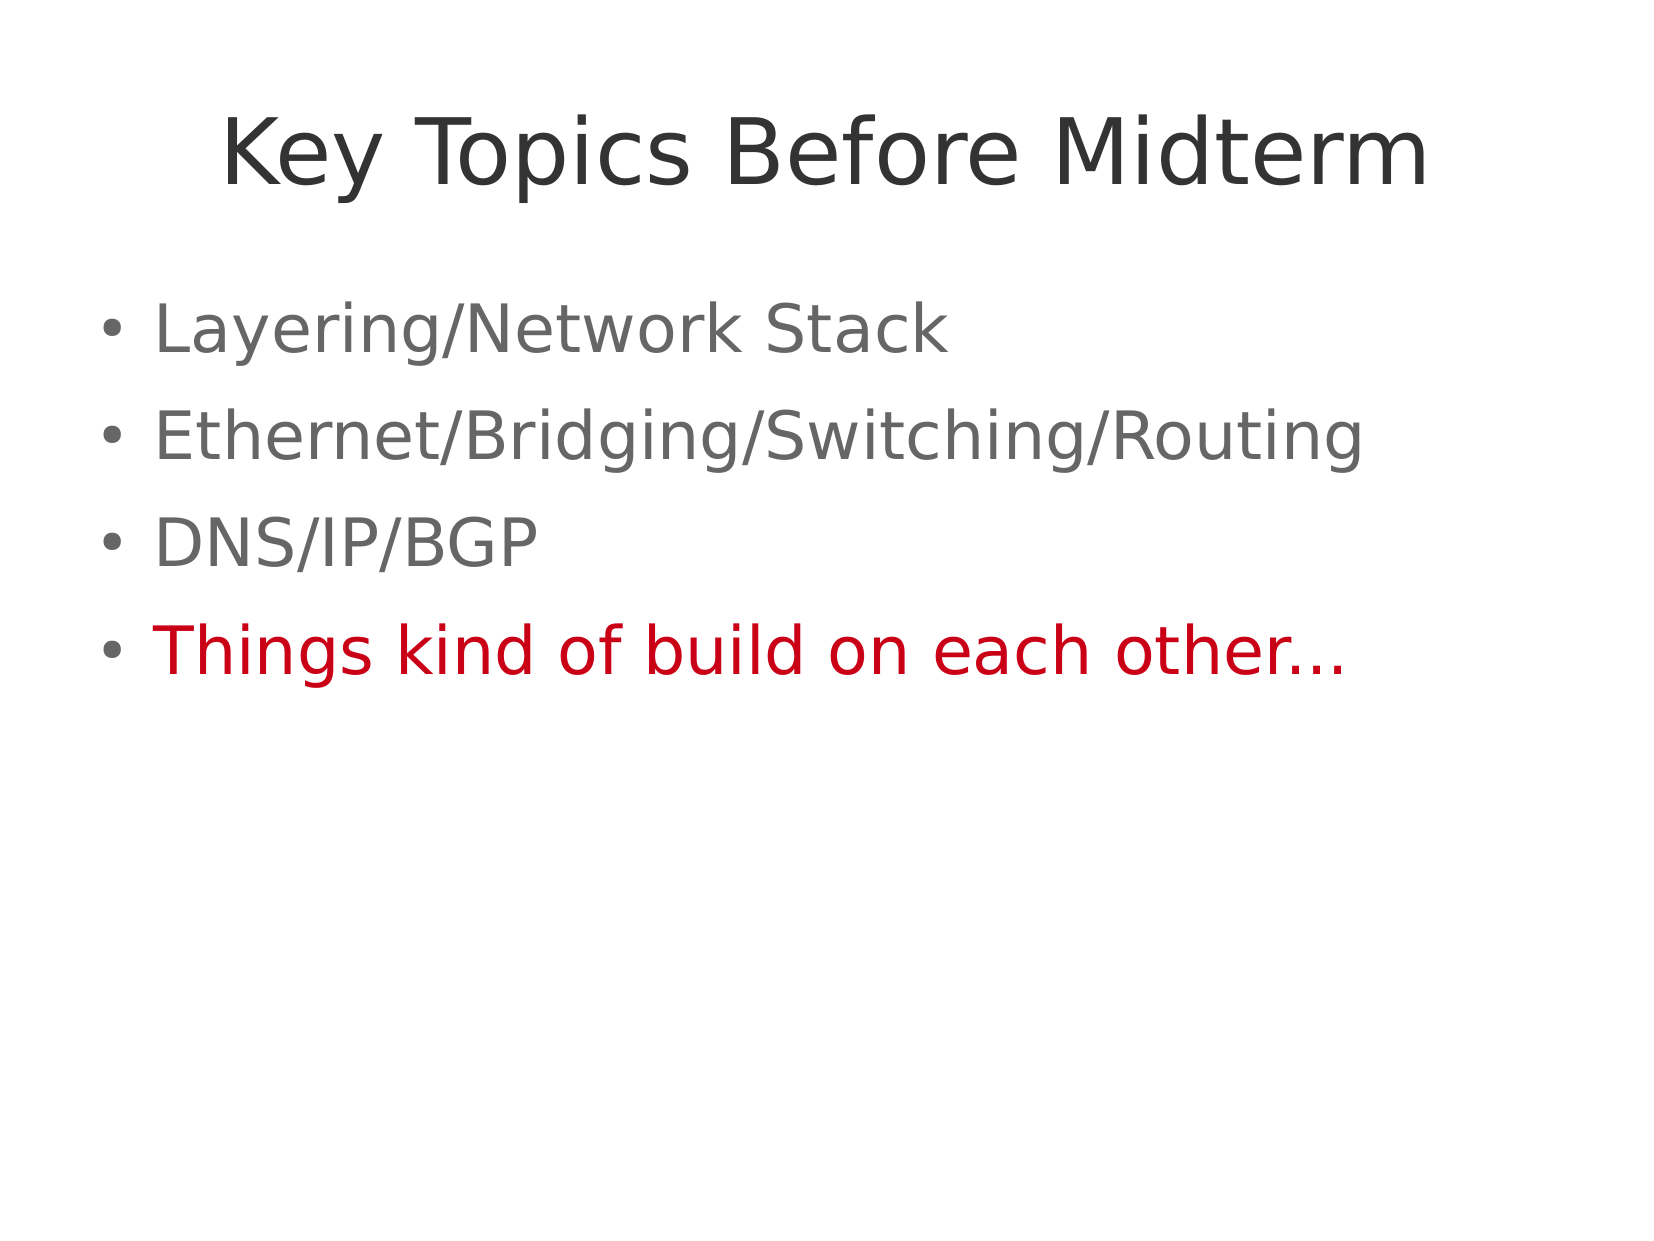

# Key Topics Before Midterm
Layering/Network Stack
Ethernet/Bridging/Switching/Routing
DNS/IP/BGP
Things kind of build on each other...